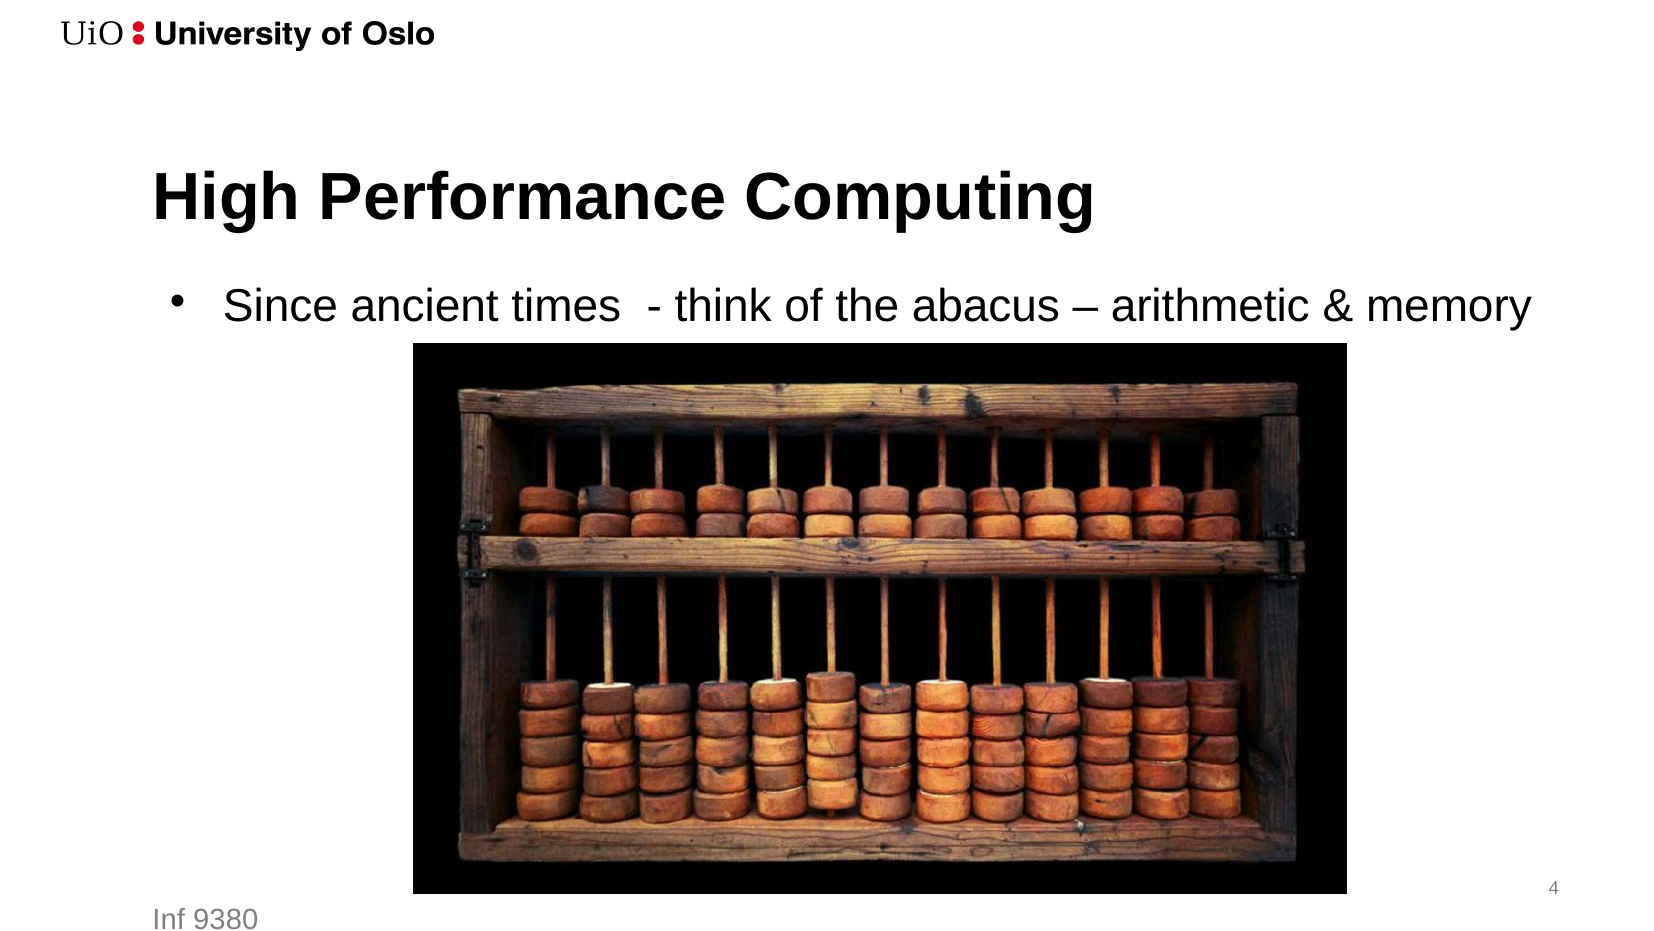

High Performance Computing
Since ancient times - think of the abacus – arithmetic & memory
Inf 9380